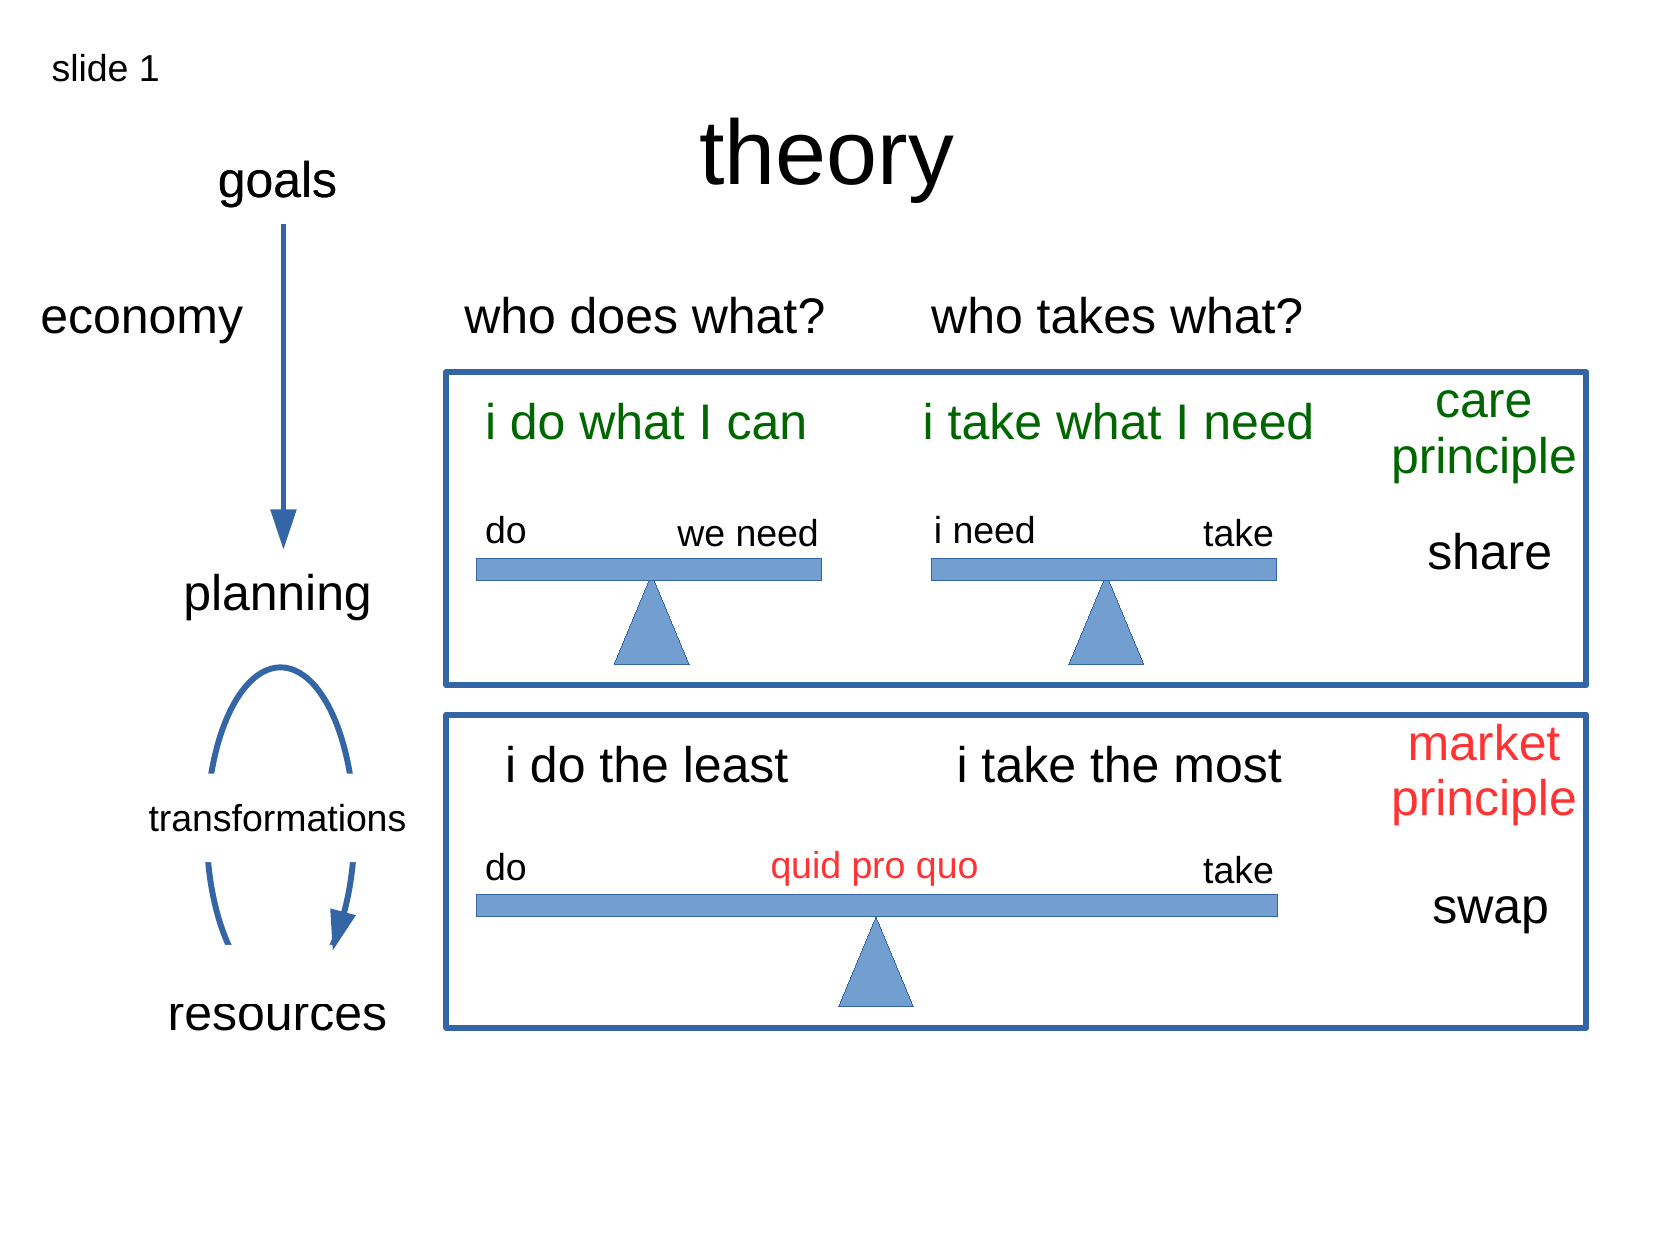

slide 1
# theory
goals
goals
economy
who does what?
who takes what?
i do what I can
i take what I need
care
principle
do
i need
we need
take
share
planning
i do the least
i take the most
market
principle
transformations
quid pro quo
do
take
swap
resources